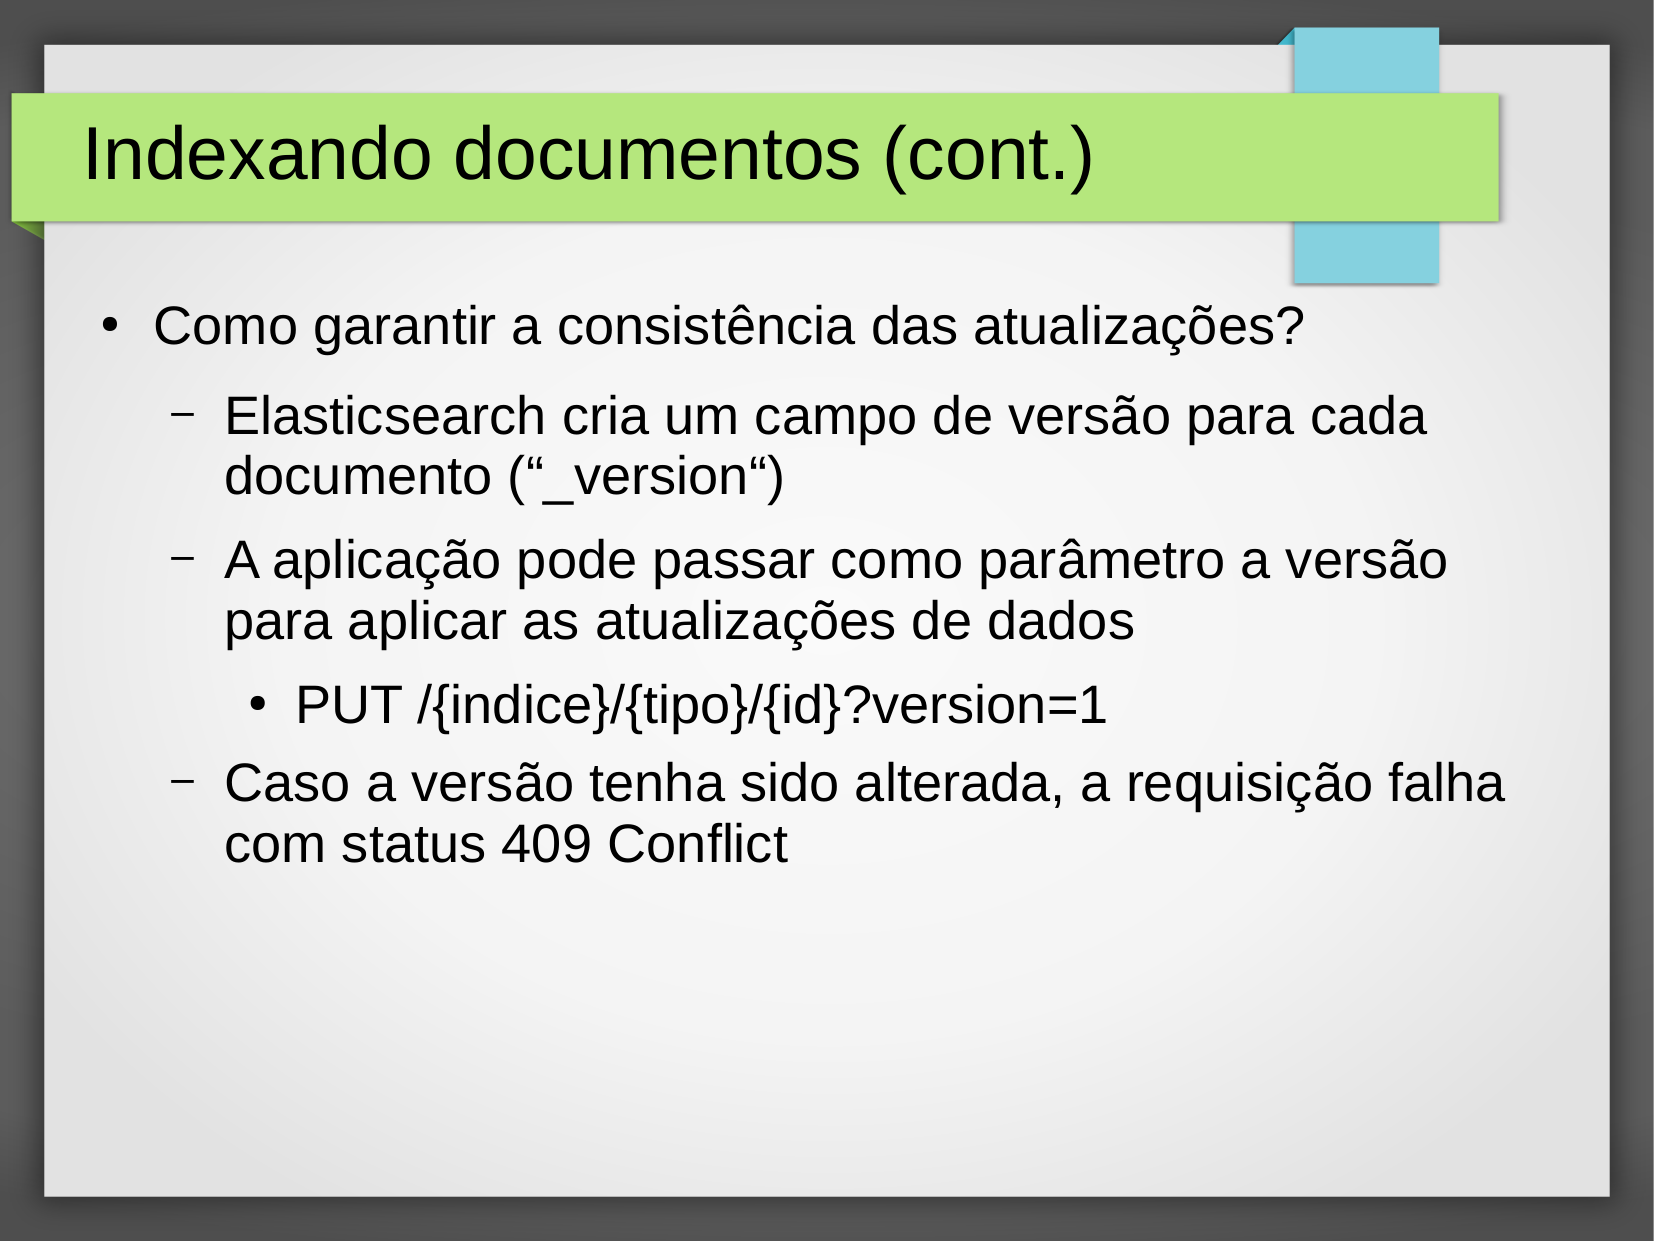

# Indexando documentos (cont.)
Como garantir a consistência das atualizações?
Elasticsearch cria um campo de versão para cada documento (“_version“)
A aplicação pode passar como parâmetro a versão para aplicar as atualizações de dados
PUT /{indice}/{tipo}/{id}?version=1
Caso a versão tenha sido alterada, a requisição falha com status 409 Conflict